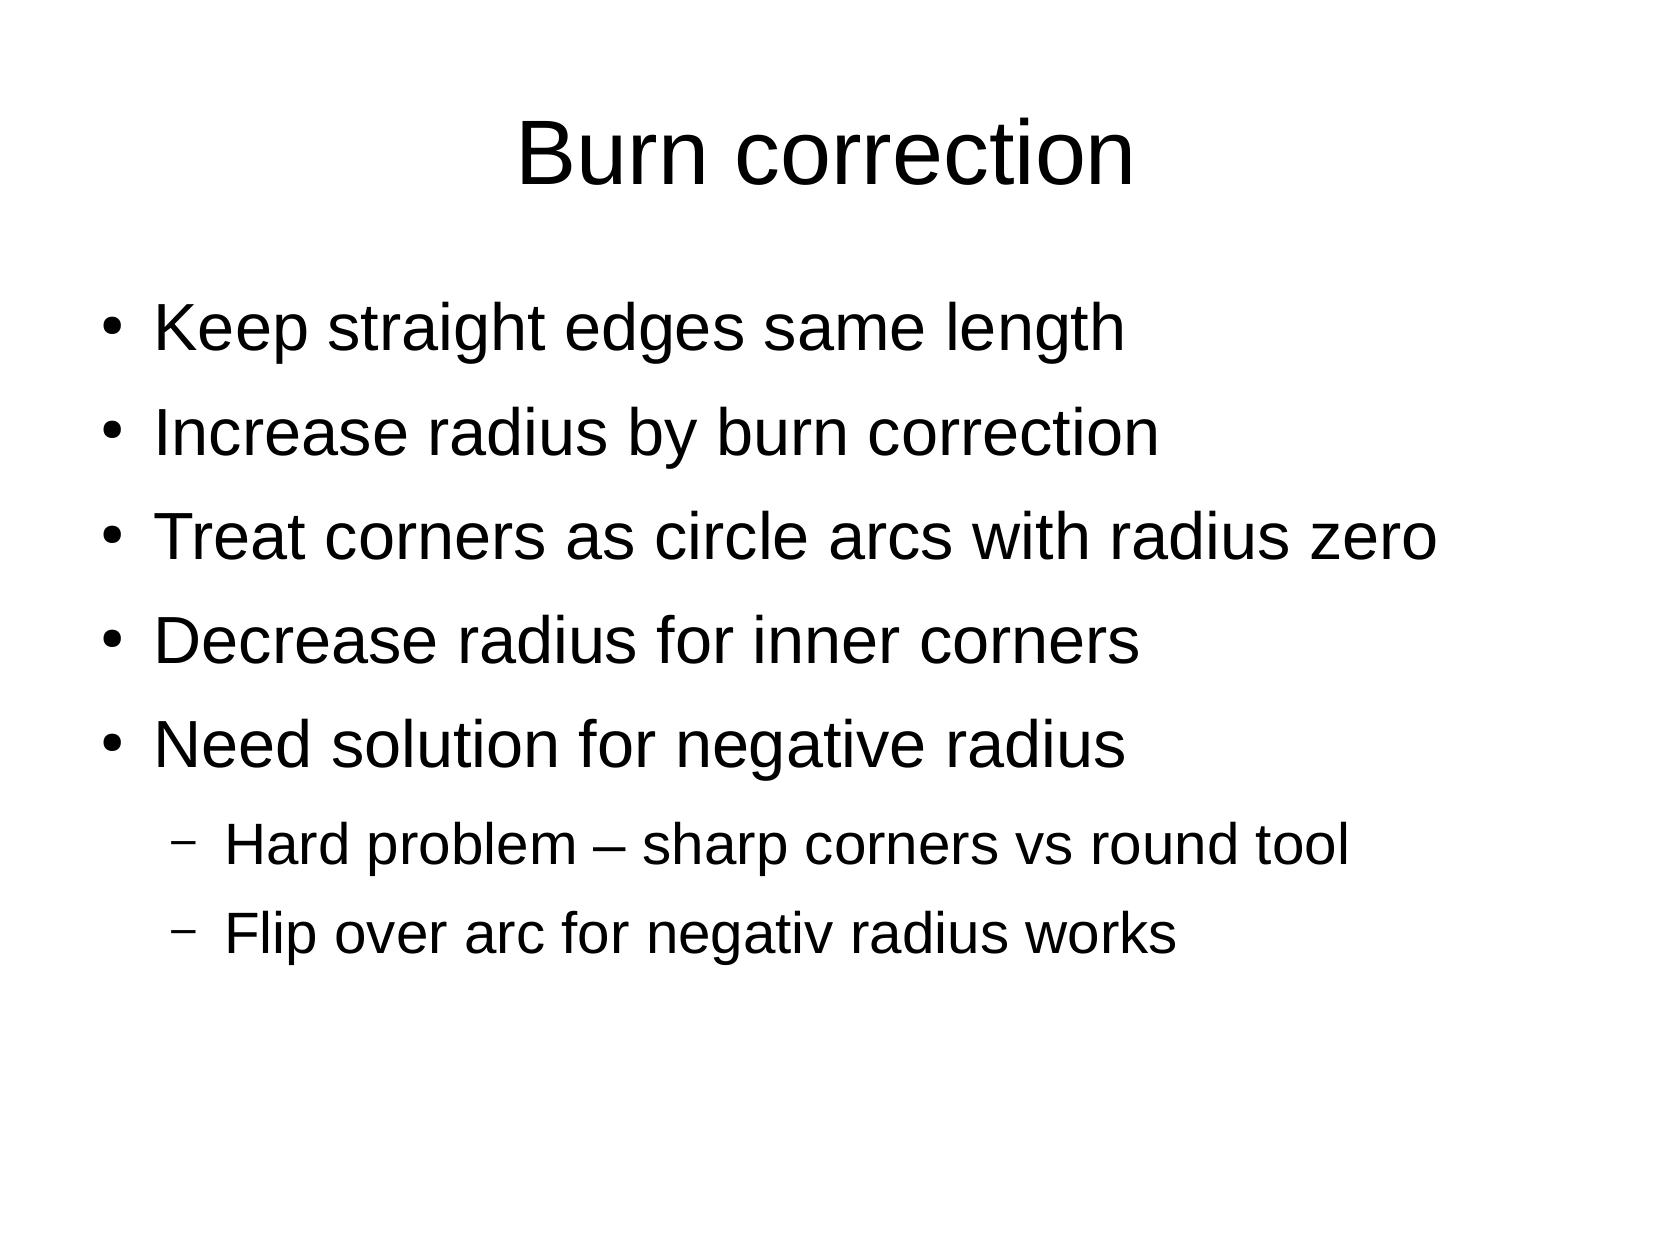

# Burn correction
Keep straight edges same length
Increase radius by burn correction
Treat corners as circle arcs with radius zero
Decrease radius for inner corners
Need solution for negative radius
Hard problem – sharp corners vs round tool
Flip over arc for negativ radius works